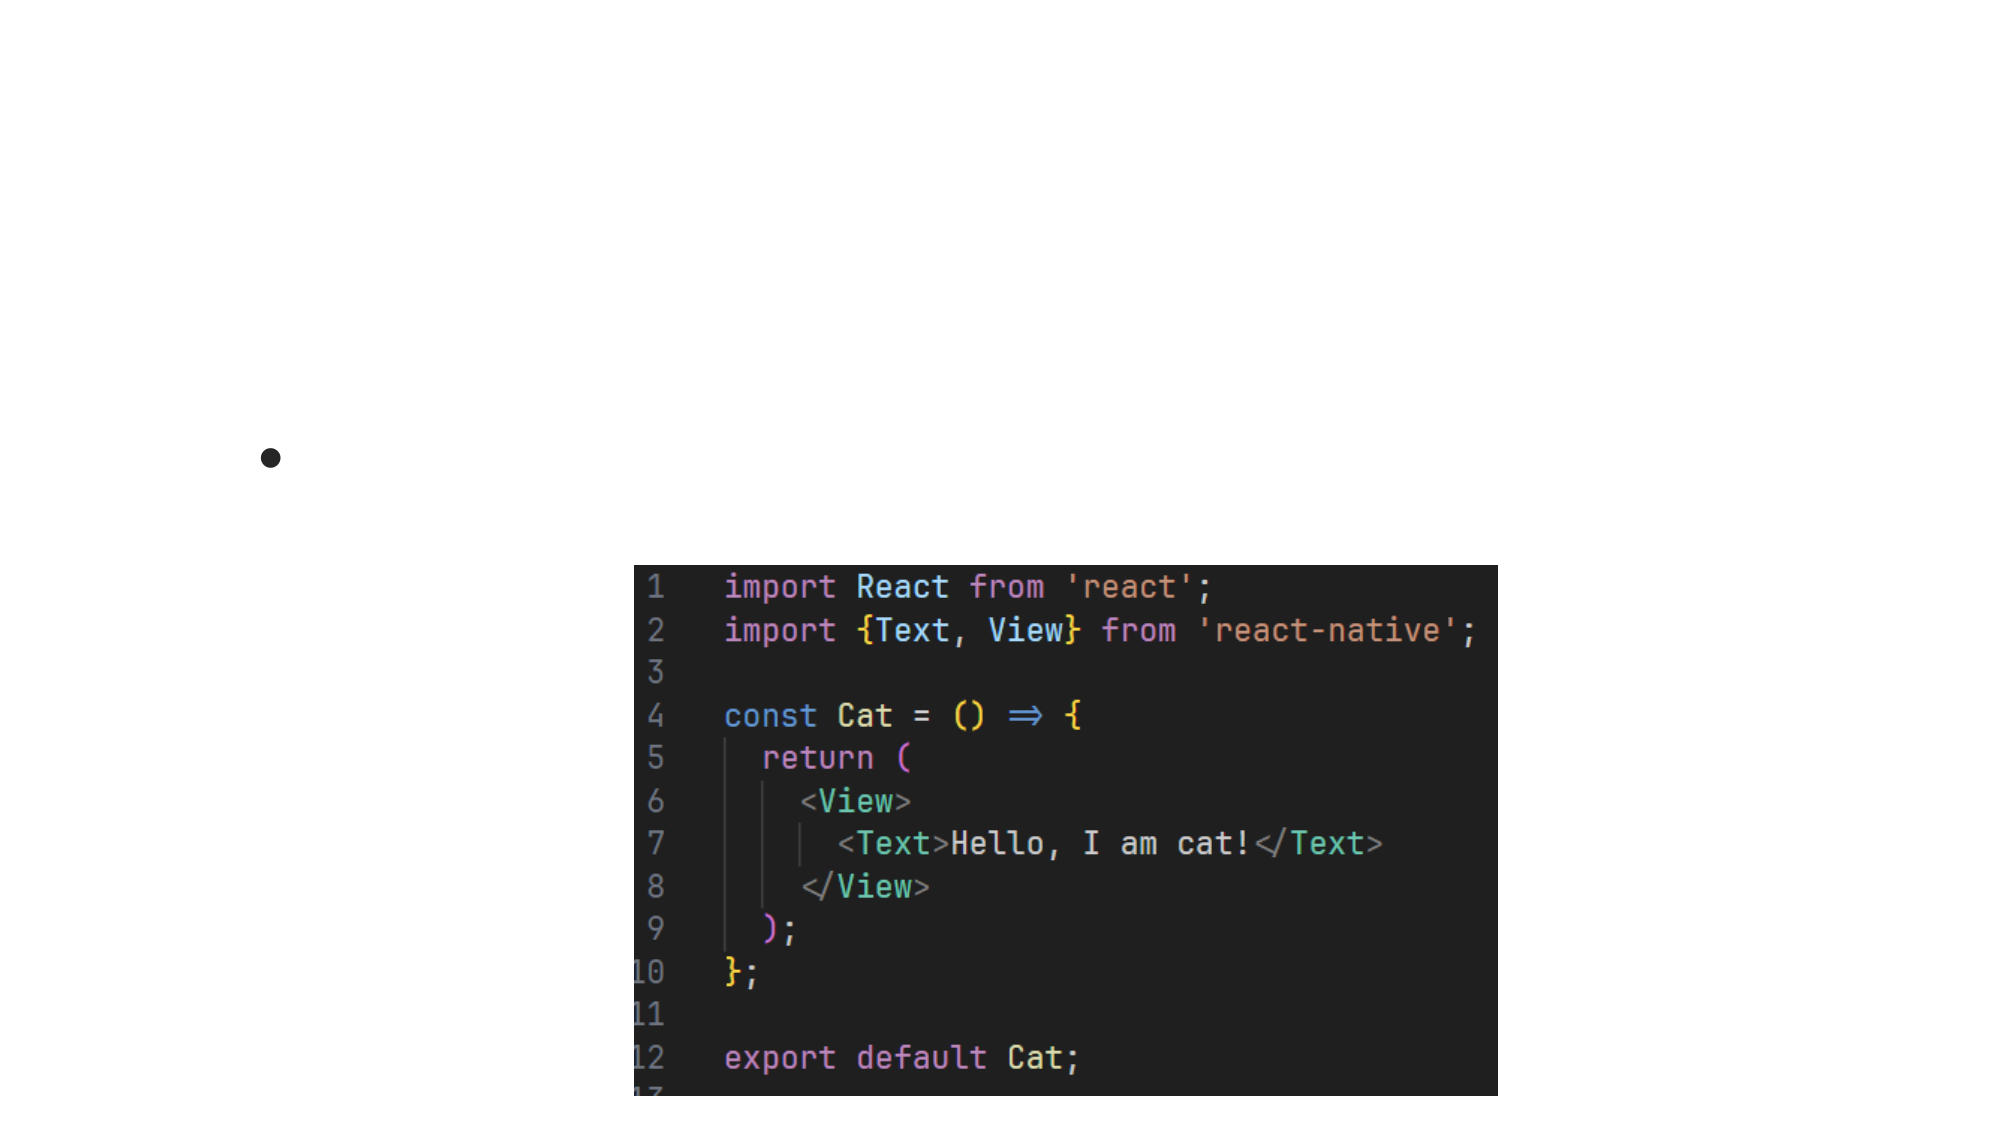

# Jak stworzyć komponent?
Komponenty to funkcje, które zwracają elementy do wielokrotnego użycia w aplikacji